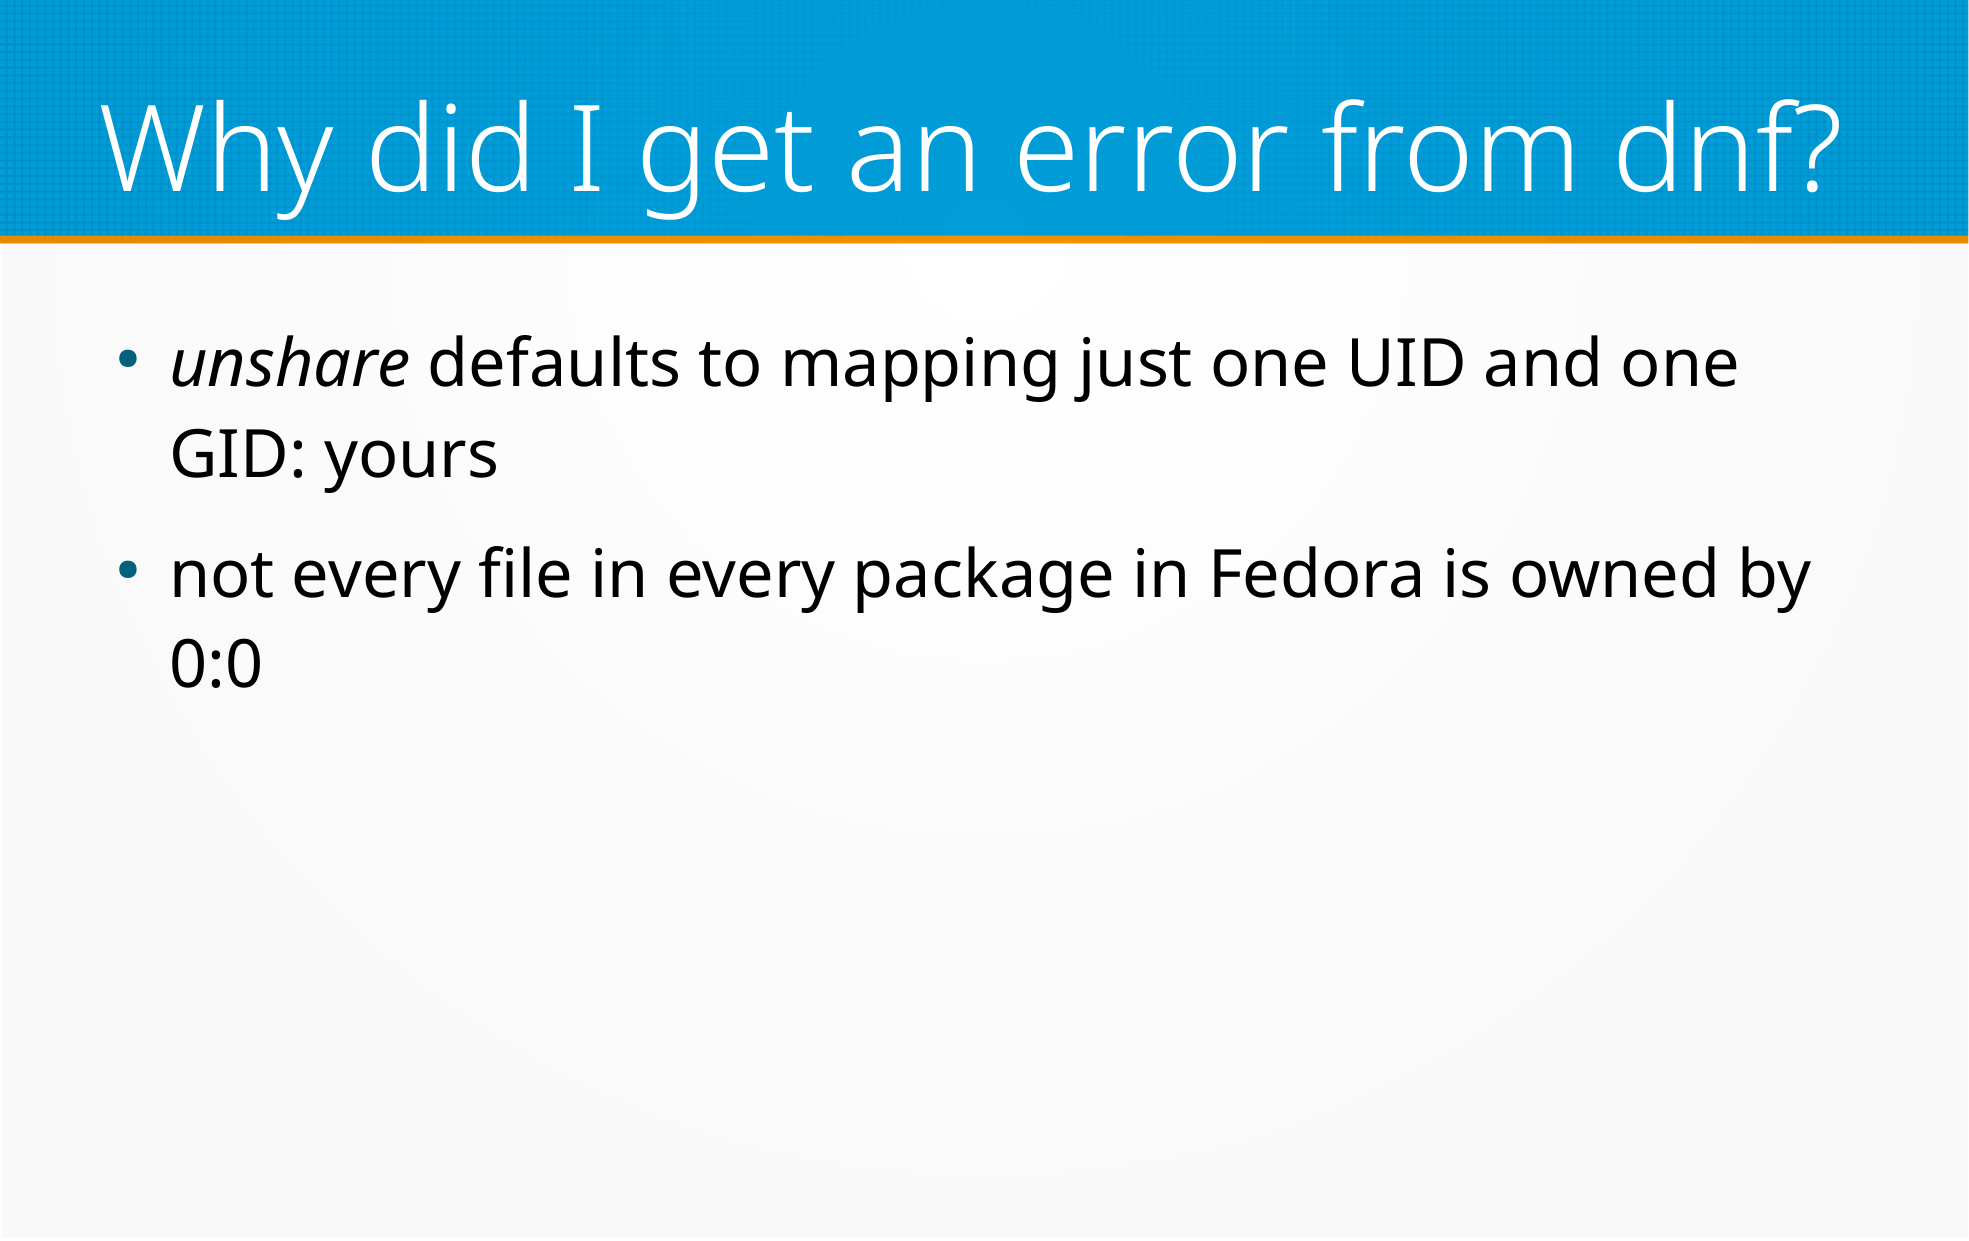

# Why did I get an error from dnf?
unshare defaults to mapping just one UID and one GID: yours
not every file in every package in Fedora is owned by 0:0